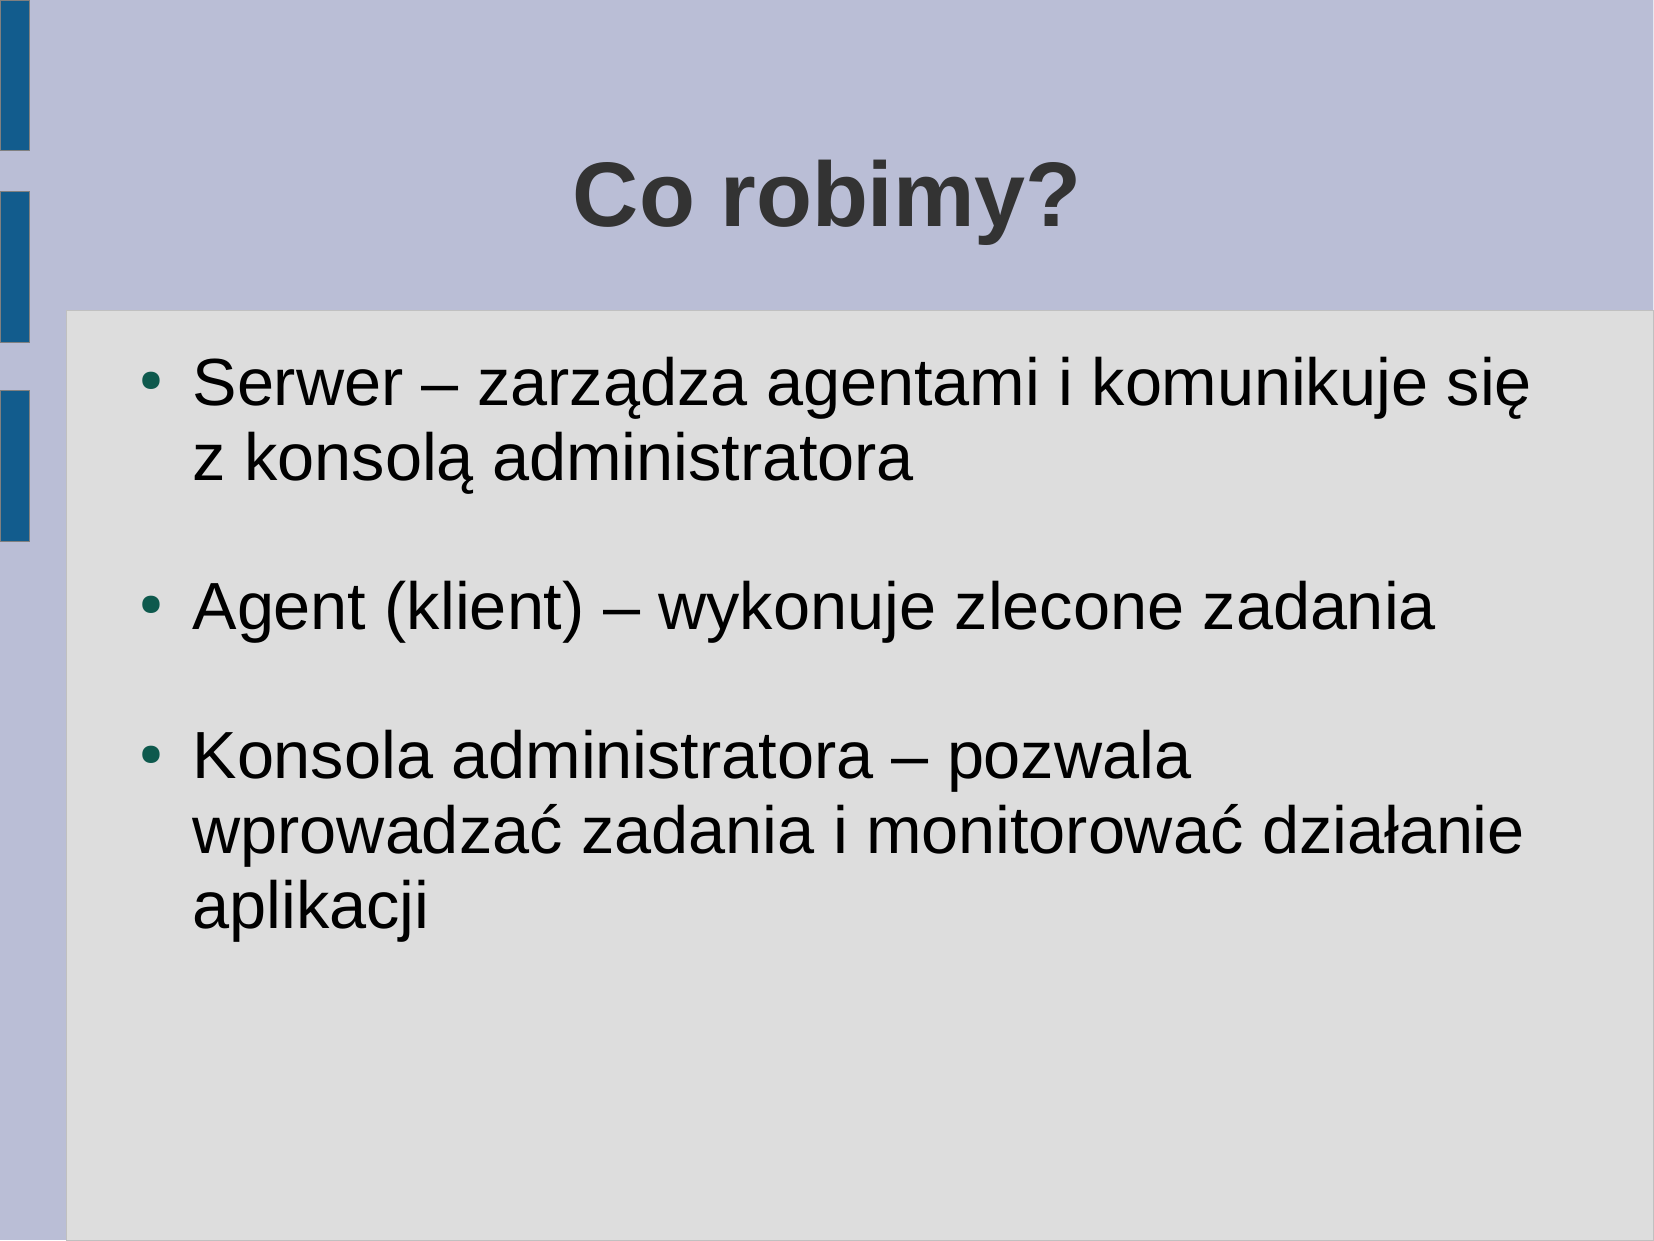

# Co robimy?
Serwer – zarządza agentami i komunikuje się z konsolą administratora
Agent (klient) – wykonuje zlecone zadania
Konsola administratora – pozwala wprowadzać zadania i monitorować działanie aplikacji